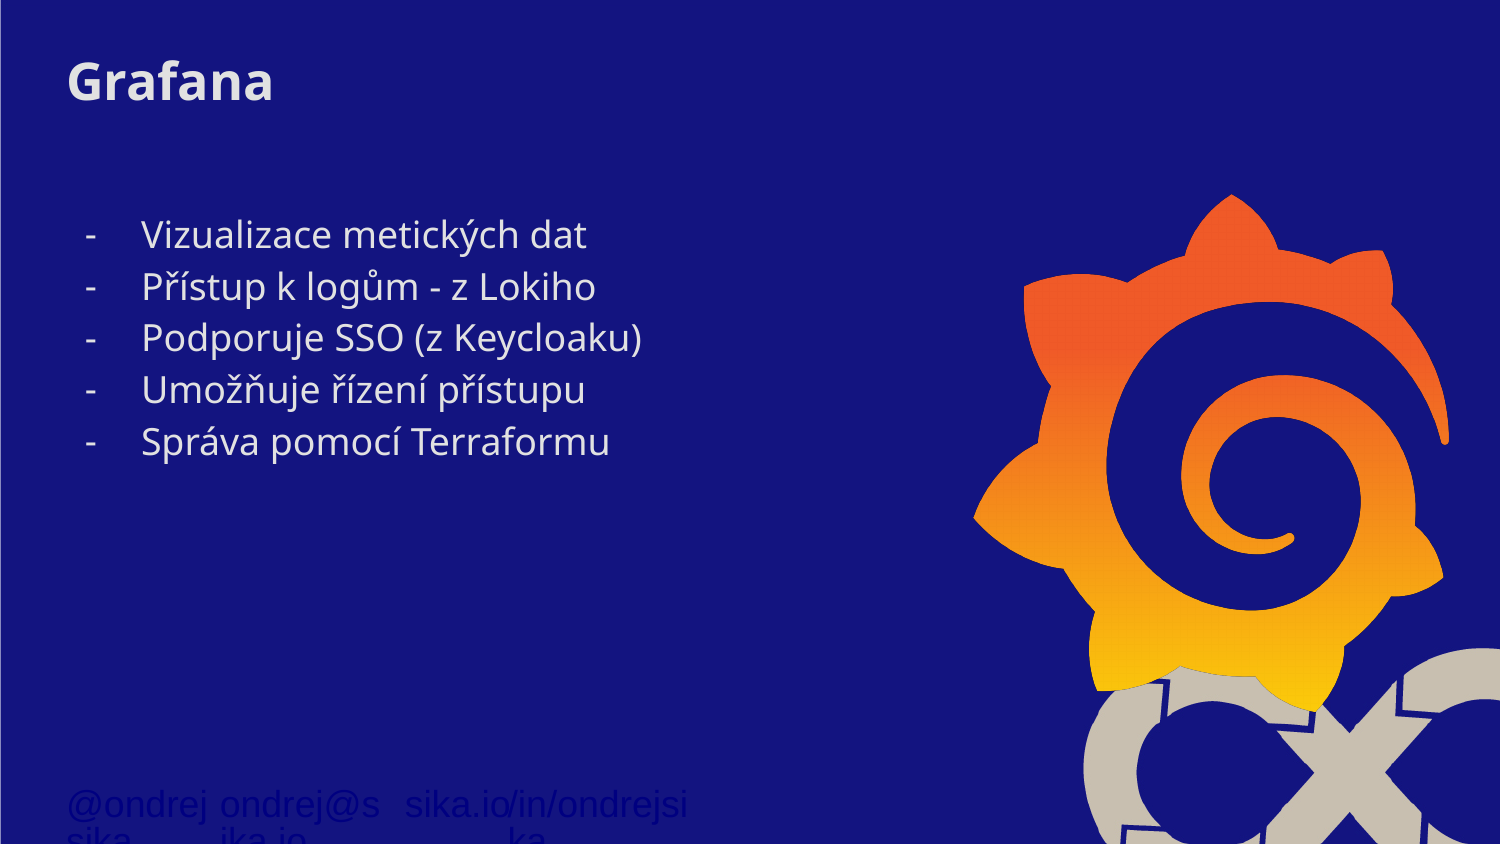

Grafana
# Vizualizace metických dat
Přístup k logům - z Lokiho
Podporuje SSO (z Keycloaku)
Umožňuje řízení přístupu
Správa pomocí Terraformu